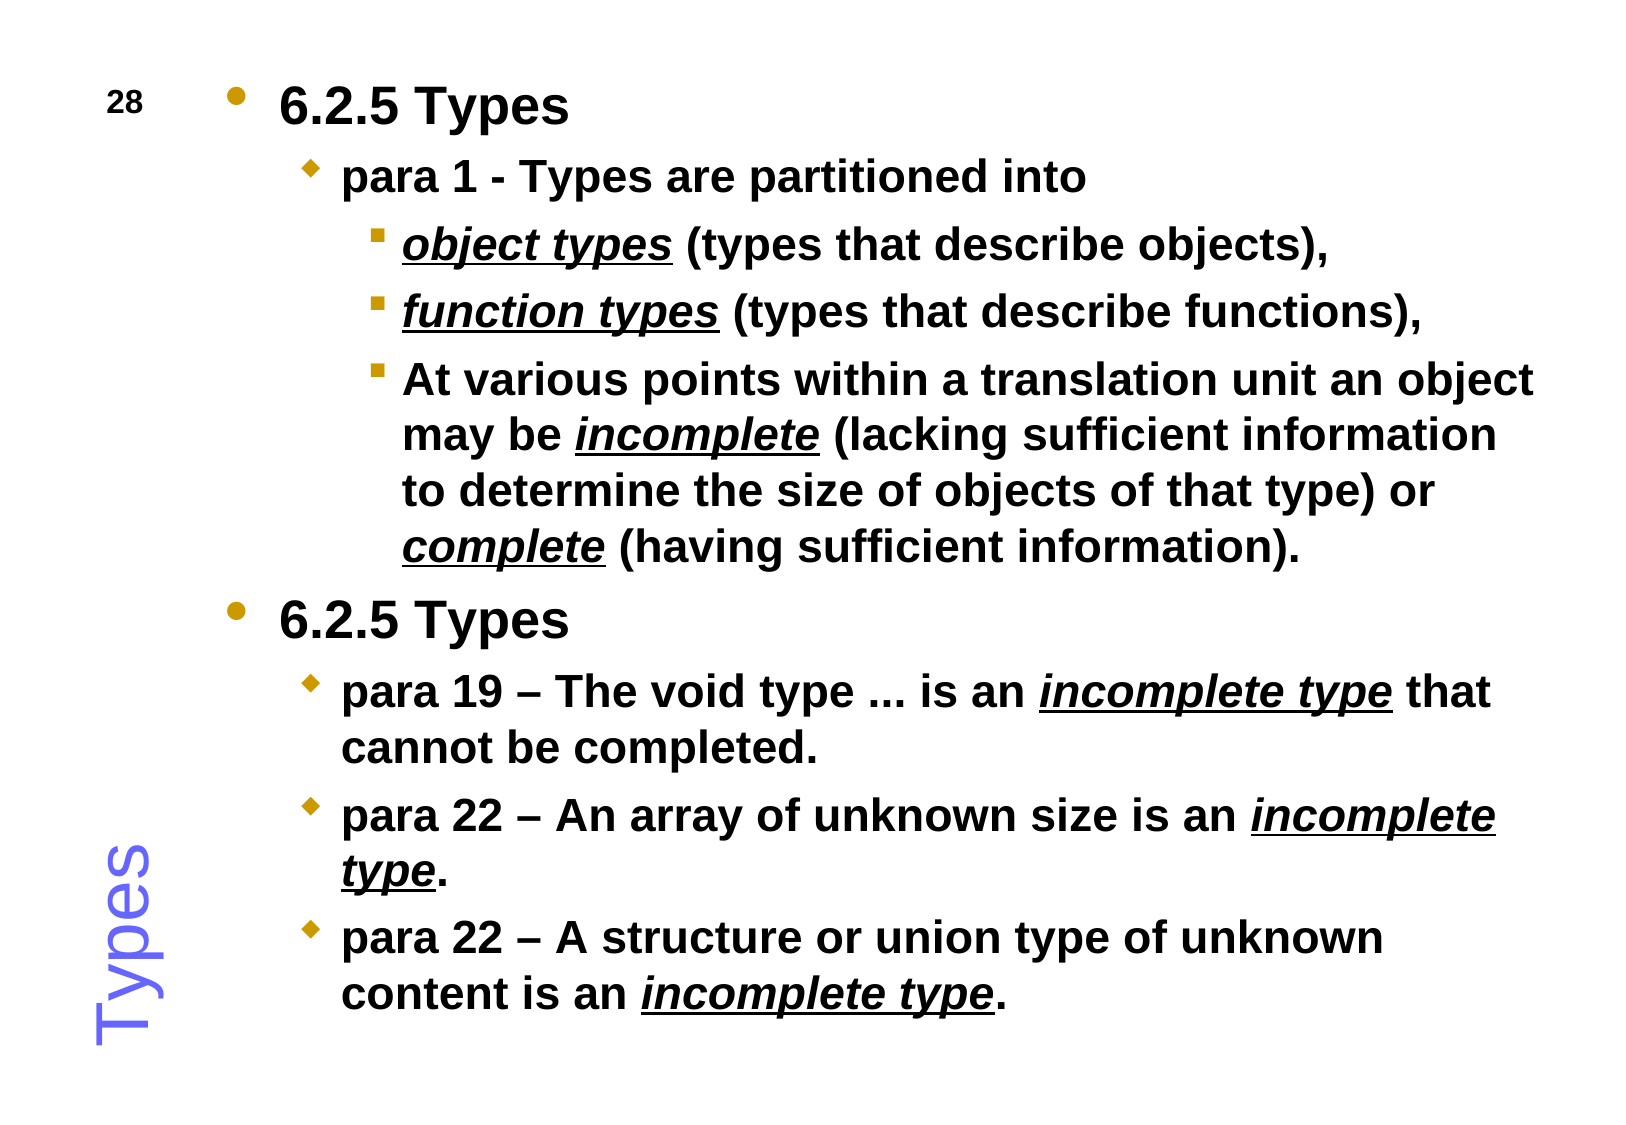

28
6.2.5 Types
para 1 - Types are partitioned into
object types (types that describe objects),
function types (types that describe functions),
At various points within a translation unit an object may be incomplete (lacking sufficient information to determine the size of objects of that type) or complete (having sufficient information).
6.2.5 Types
para 19 – The void type ... is an incomplete type that cannot be completed.
para 22 – An array of unknown size is an incomplete type.
para 22 – A structure or union type of unknown content is an incomplete type.
# Types